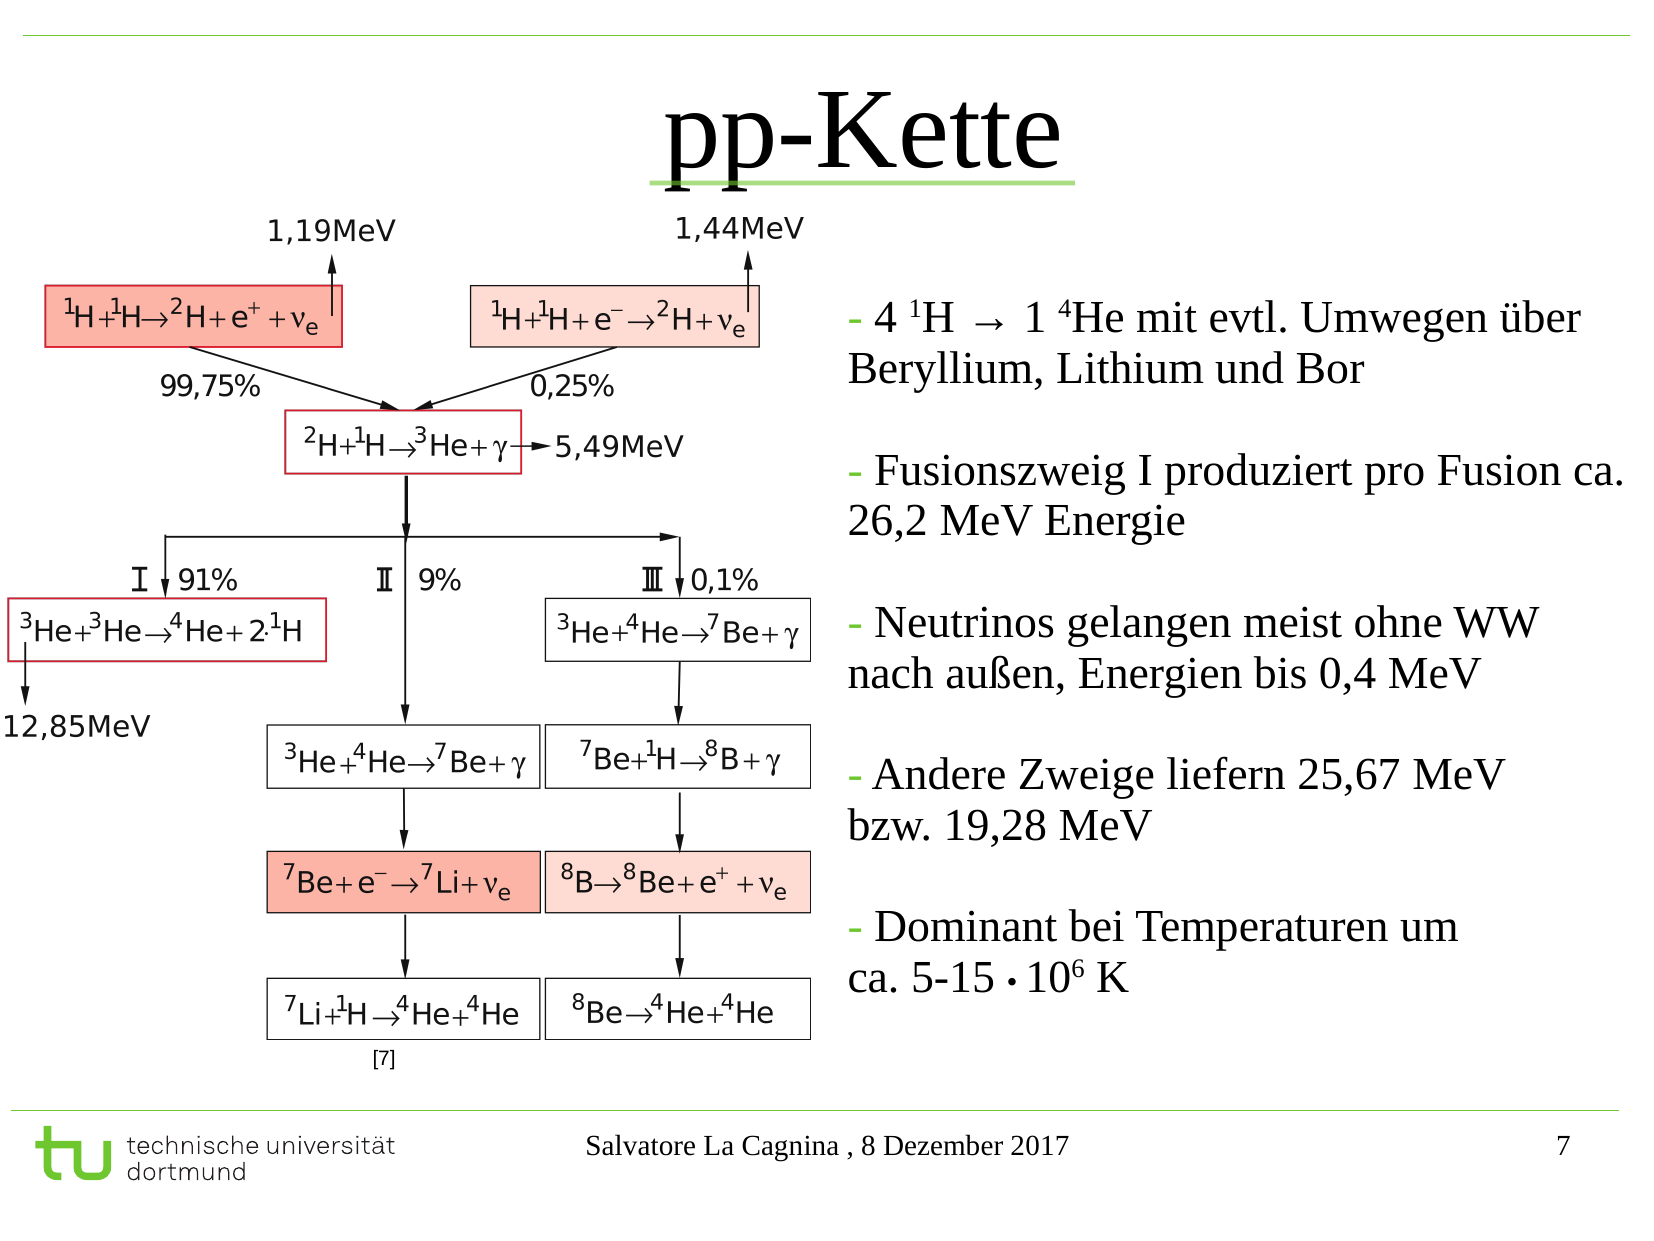

# pp-Kette
- 4 1H → 1 4He mit evtl. Umwegen über Beryllium, Lithium und Bor
- Fusionszweig I produziert pro Fusion ca.
26,2 MeV Energie
- Neutrinos gelangen meist ohne WW nach außen, Energien bis 0,4 MeV
- Andere Zweige liefern 25,67 MeV
bzw. 19,28 MeV
- Dominant bei Temperaturen um
ca. 5-15 • 106 K
[7]
Salvatore La Cagnina , 8 Dezember 2017
7